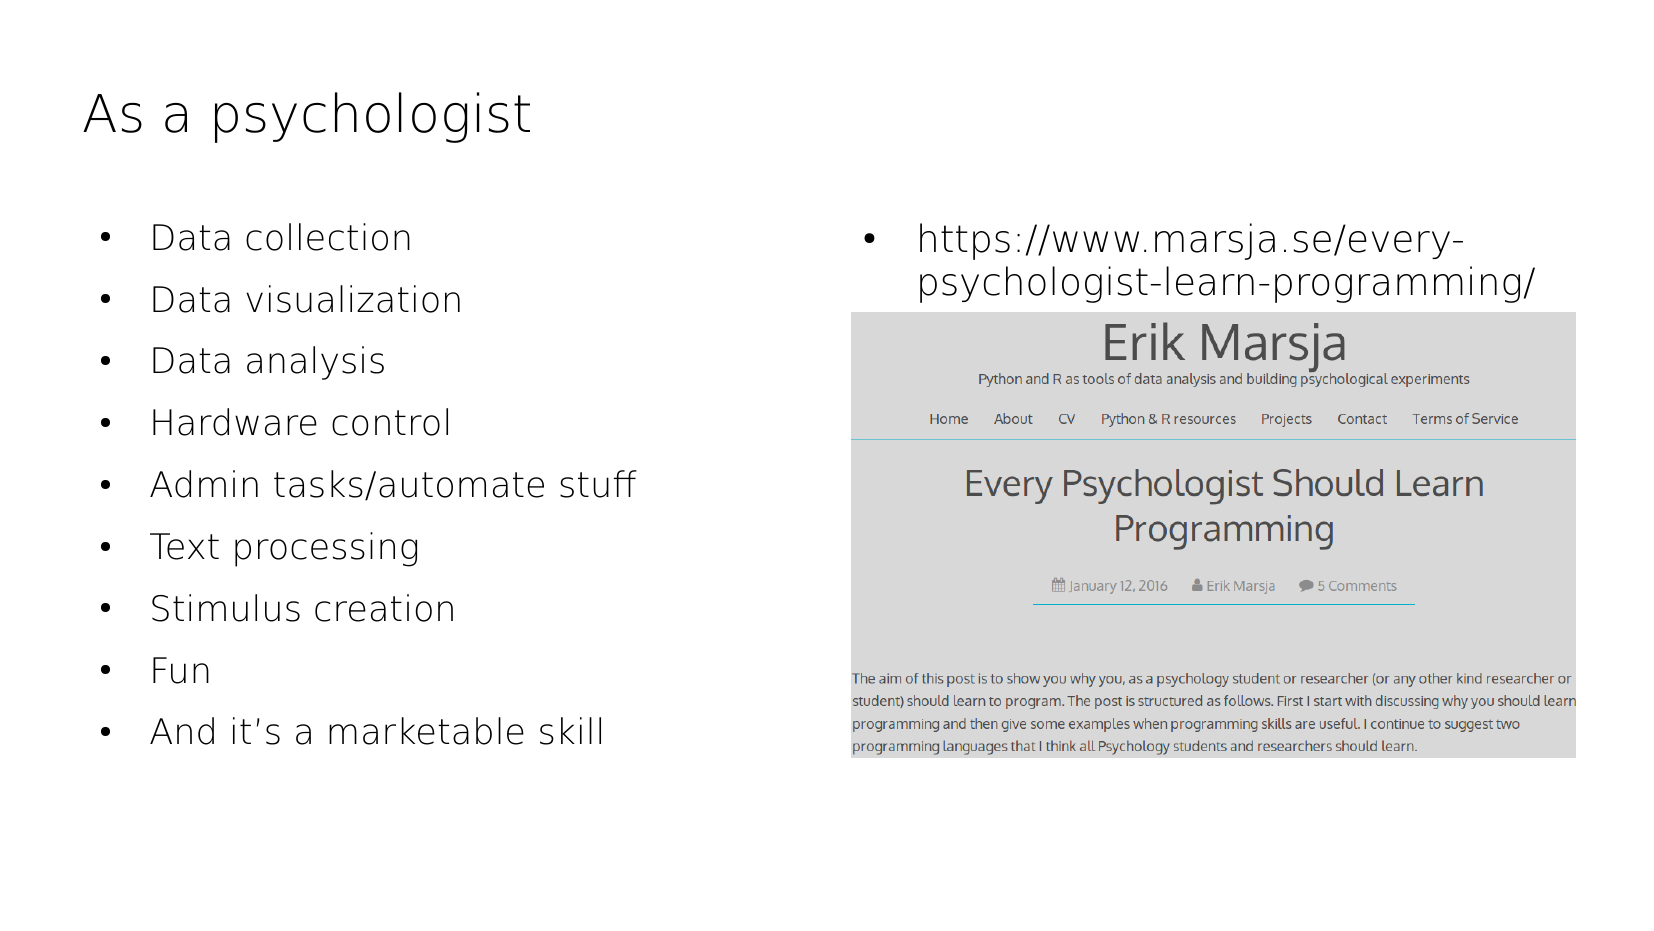

# As a psychologist
Data collection
Data visualization
Data analysis
Hardware control
Admin tasks/automate stuff
Text processing
Stimulus creation
Fun
And it’s a marketable skill
https://www.marsja.se/every-psychologist-learn-programming/